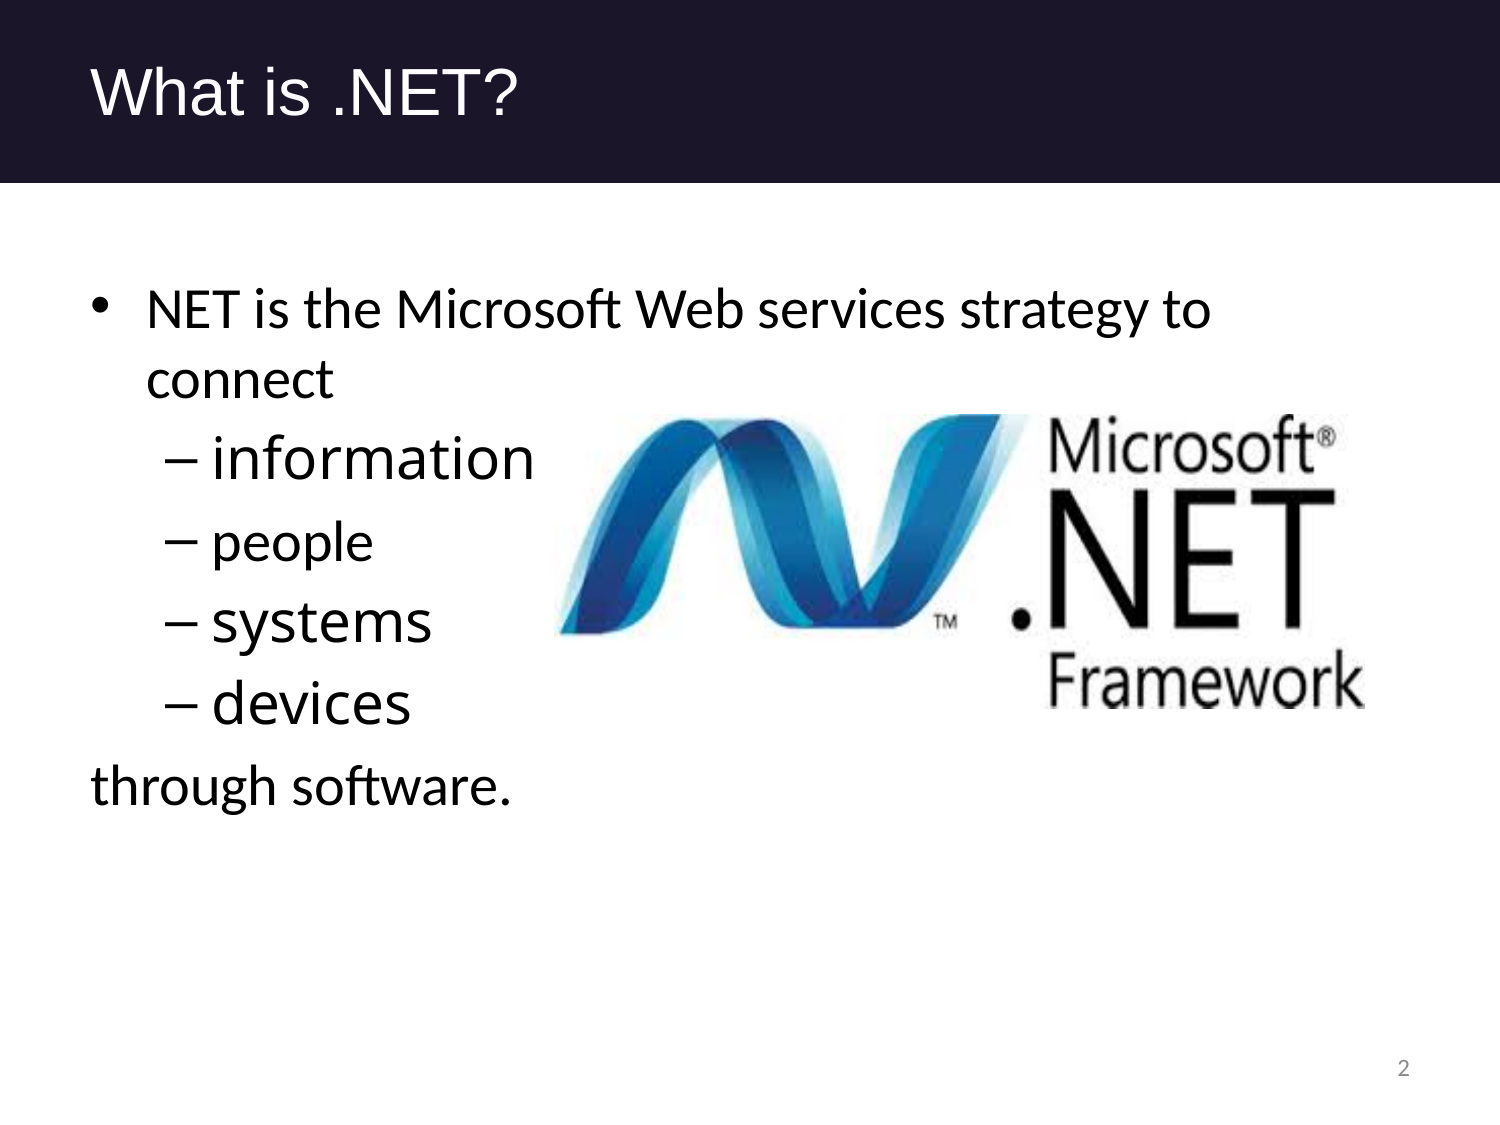

What is .NET?
# NET is the Microsoft Web services strategy to connect
information
people
systems
devices
through software.